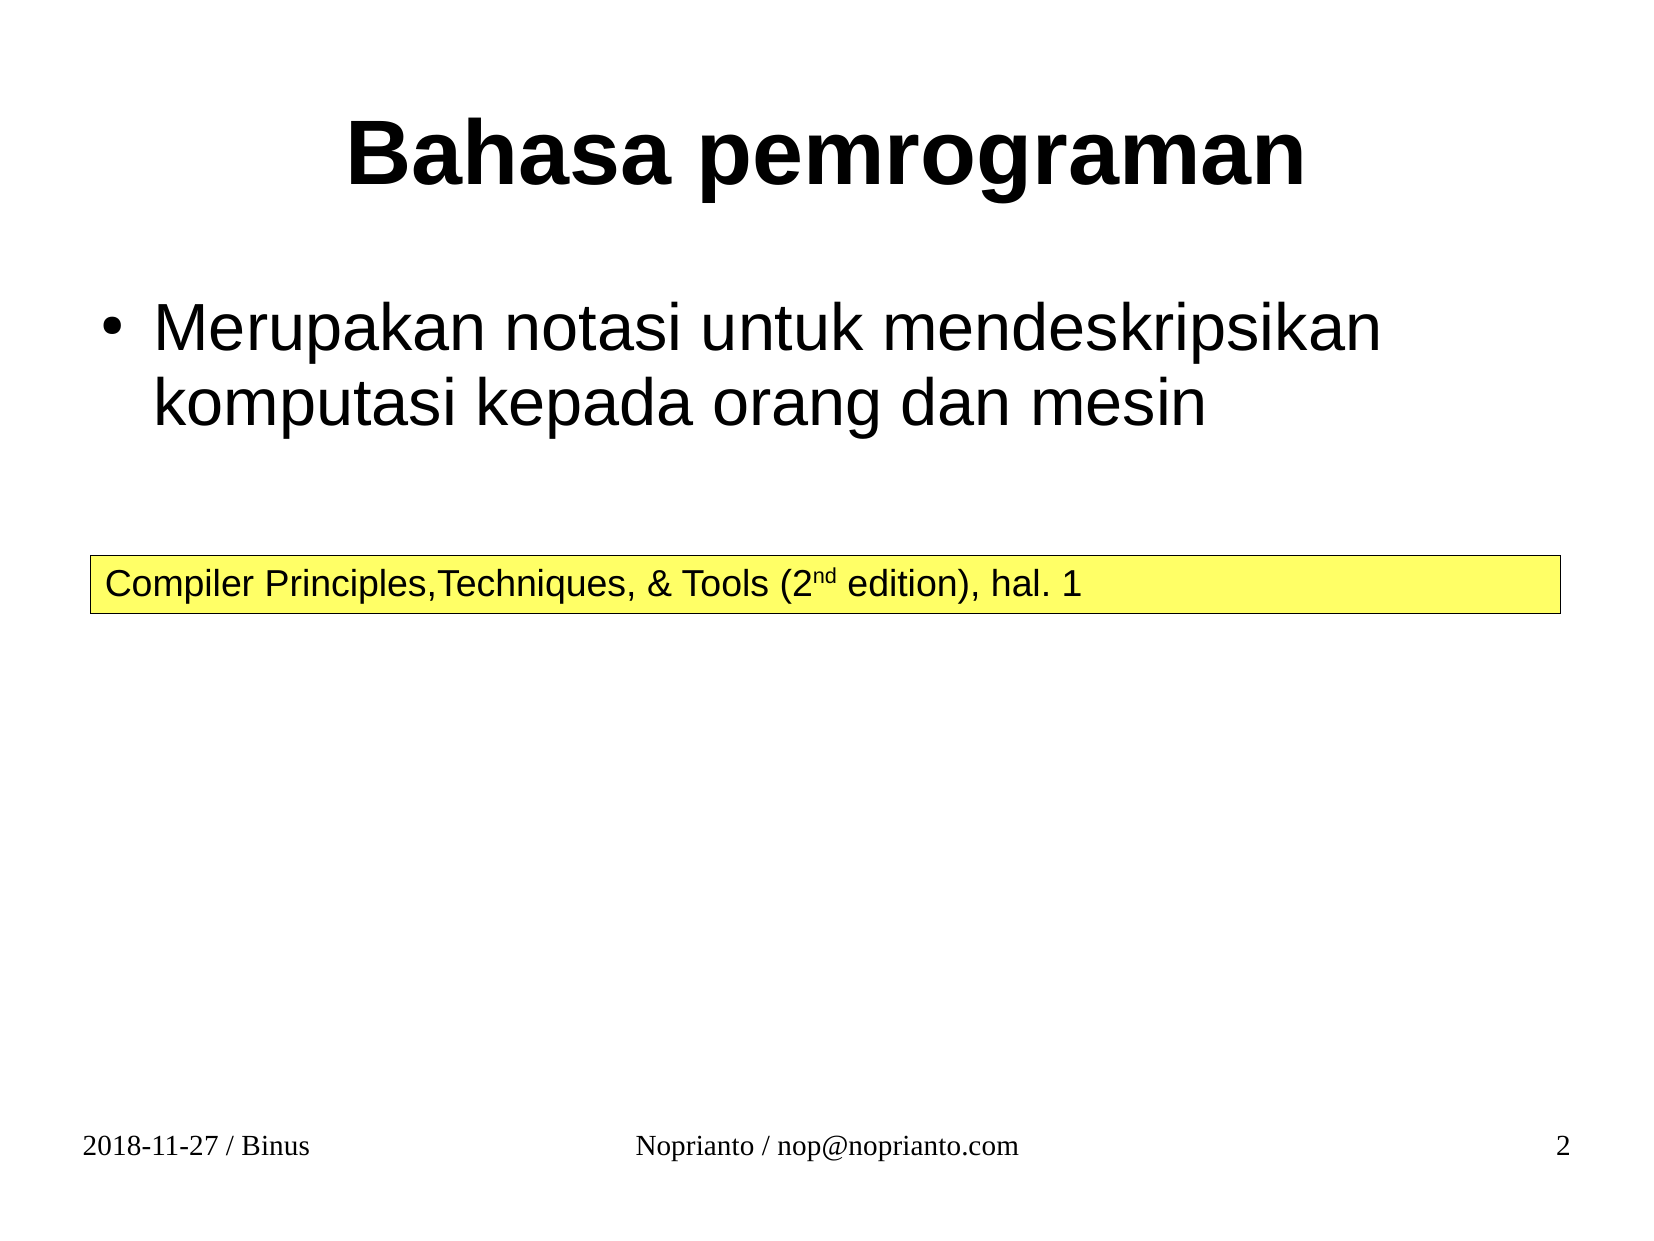

# Bahasa pemrograman
Merupakan notasi untuk mendeskripsikan komputasi kepada orang dan mesin
Compiler Principles,Techniques, & Tools (2nd edition), hal. 1
2018-11-27 / Binus
Noprianto / nop@noprianto.com
2